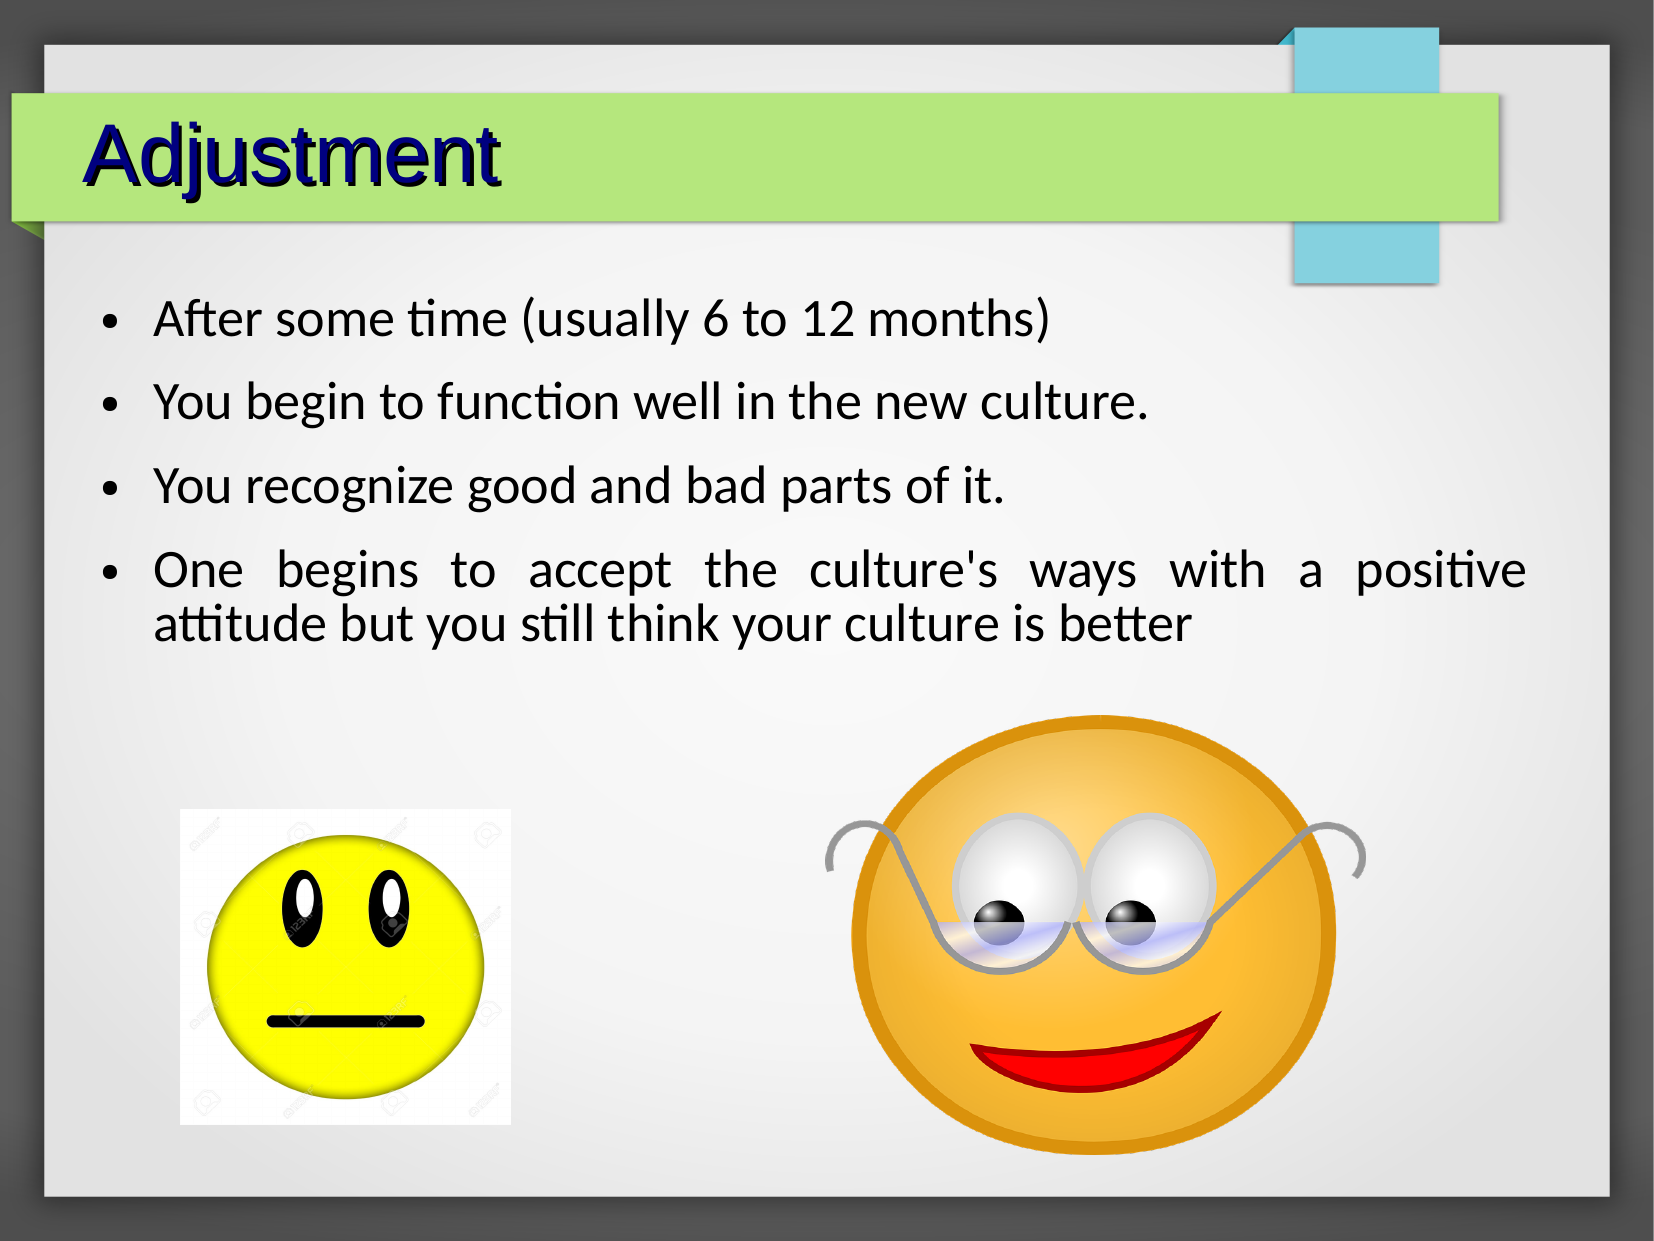

# Adjustment
After some time (usually 6 to 12 months)
You begin to function well in the new culture.
You recognize good and bad parts of it.
One begins to accept the culture's ways with a positive attitude but you still think your culture is better